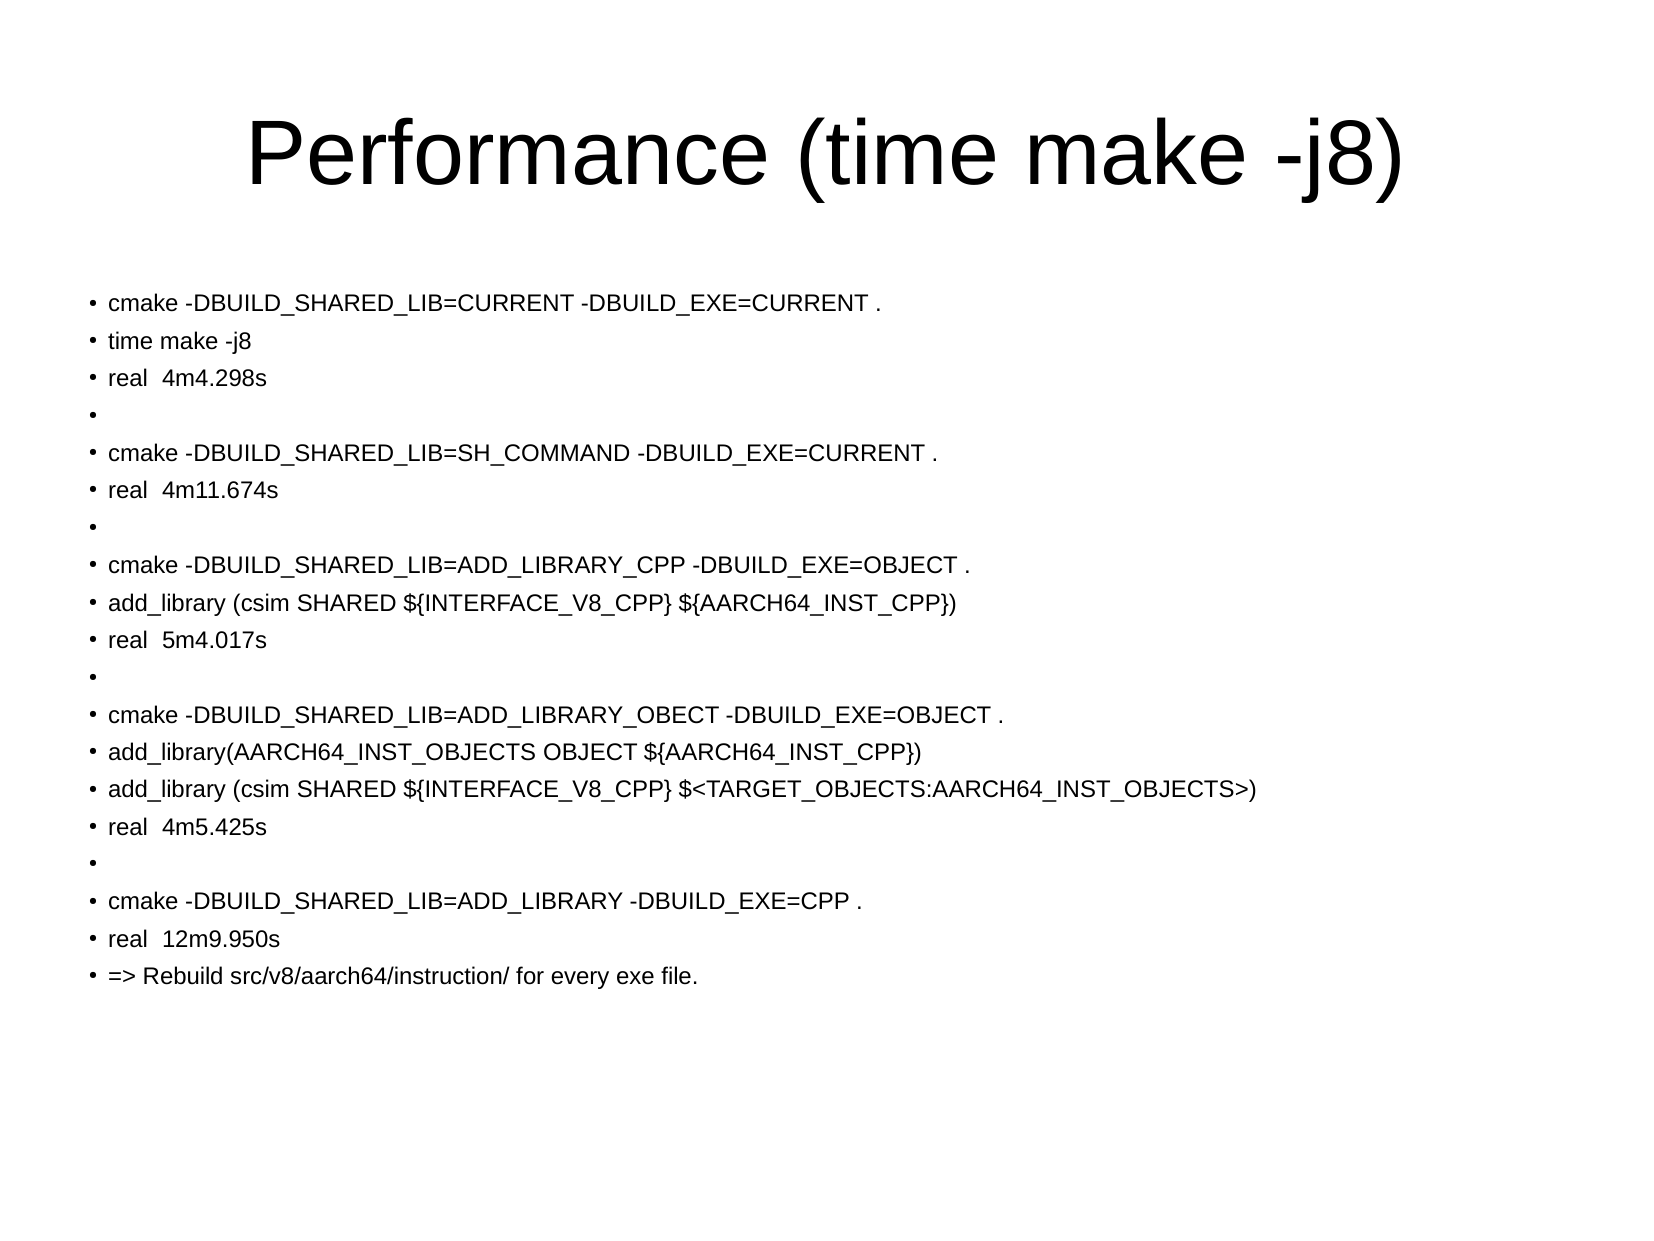

# Performance (time make -j8)
cmake -DBUILD_SHARED_LIB=CURRENT -DBUILD_EXE=CURRENT .
time make -j8
real	4m4.298s
cmake -DBUILD_SHARED_LIB=SH_COMMAND -DBUILD_EXE=CURRENT .
real	4m11.674s
cmake -DBUILD_SHARED_LIB=ADD_LIBRARY_CPP -DBUILD_EXE=OBJECT .
add_library (csim SHARED ${INTERFACE_V8_CPP} ${AARCH64_INST_CPP})
real	5m4.017s
cmake -DBUILD_SHARED_LIB=ADD_LIBRARY_OBECT -DBUILD_EXE=OBJECT .
add_library(AARCH64_INST_OBJECTS OBJECT ${AARCH64_INST_CPP})
add_library (csim SHARED ${INTERFACE_V8_CPP} $<TARGET_OBJECTS:AARCH64_INST_OBJECTS>)
real	4m5.425s
cmake -DBUILD_SHARED_LIB=ADD_LIBRARY -DBUILD_EXE=CPP .
real	12m9.950s
=> Rebuild src/v8/aarch64/instruction/ for every exe file.